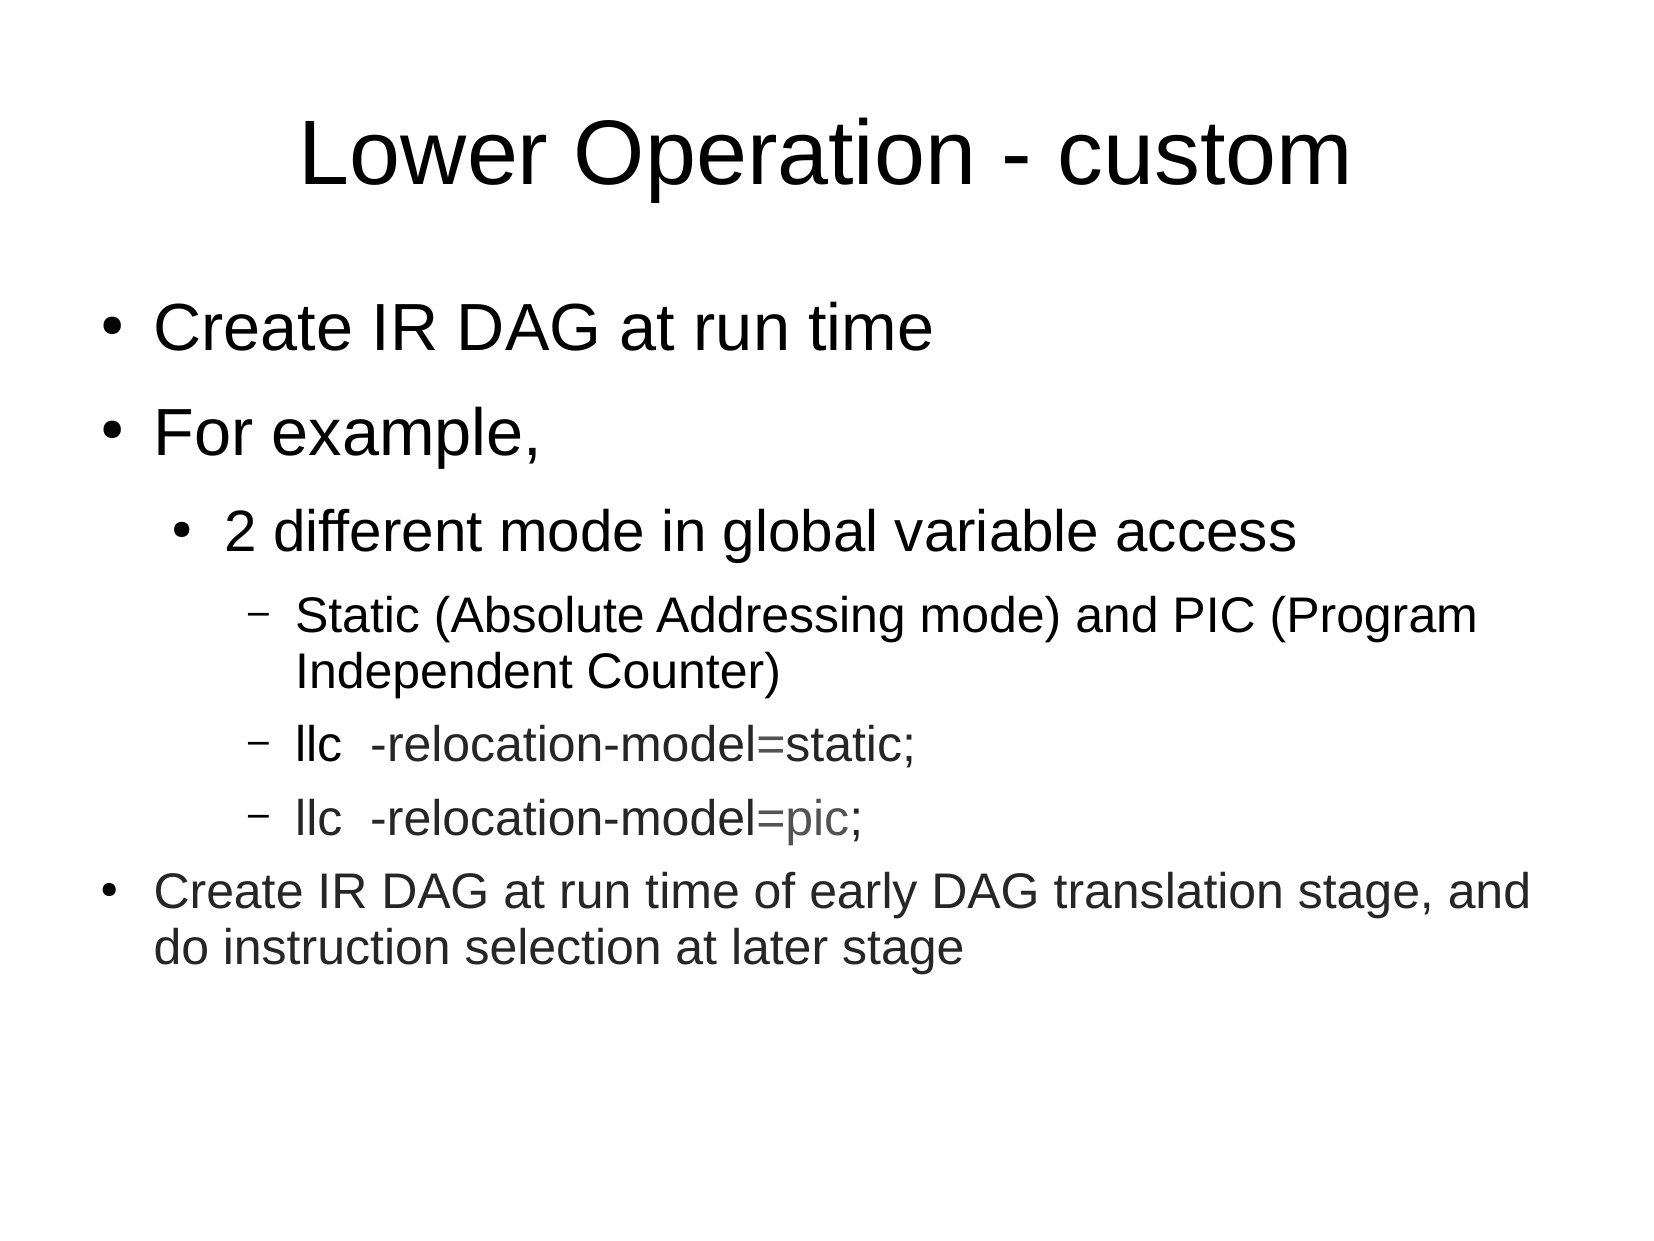

# Lower Operation - custom
Create IR DAG at run time
For example,
2 different mode in global variable access
Static (Absolute Addressing mode) and PIC (Program Independent Counter)
llc -relocation-model=static;
llc -relocation-model=pic;
Create IR DAG at run time of early DAG translation stage, and do instruction selection at later stage